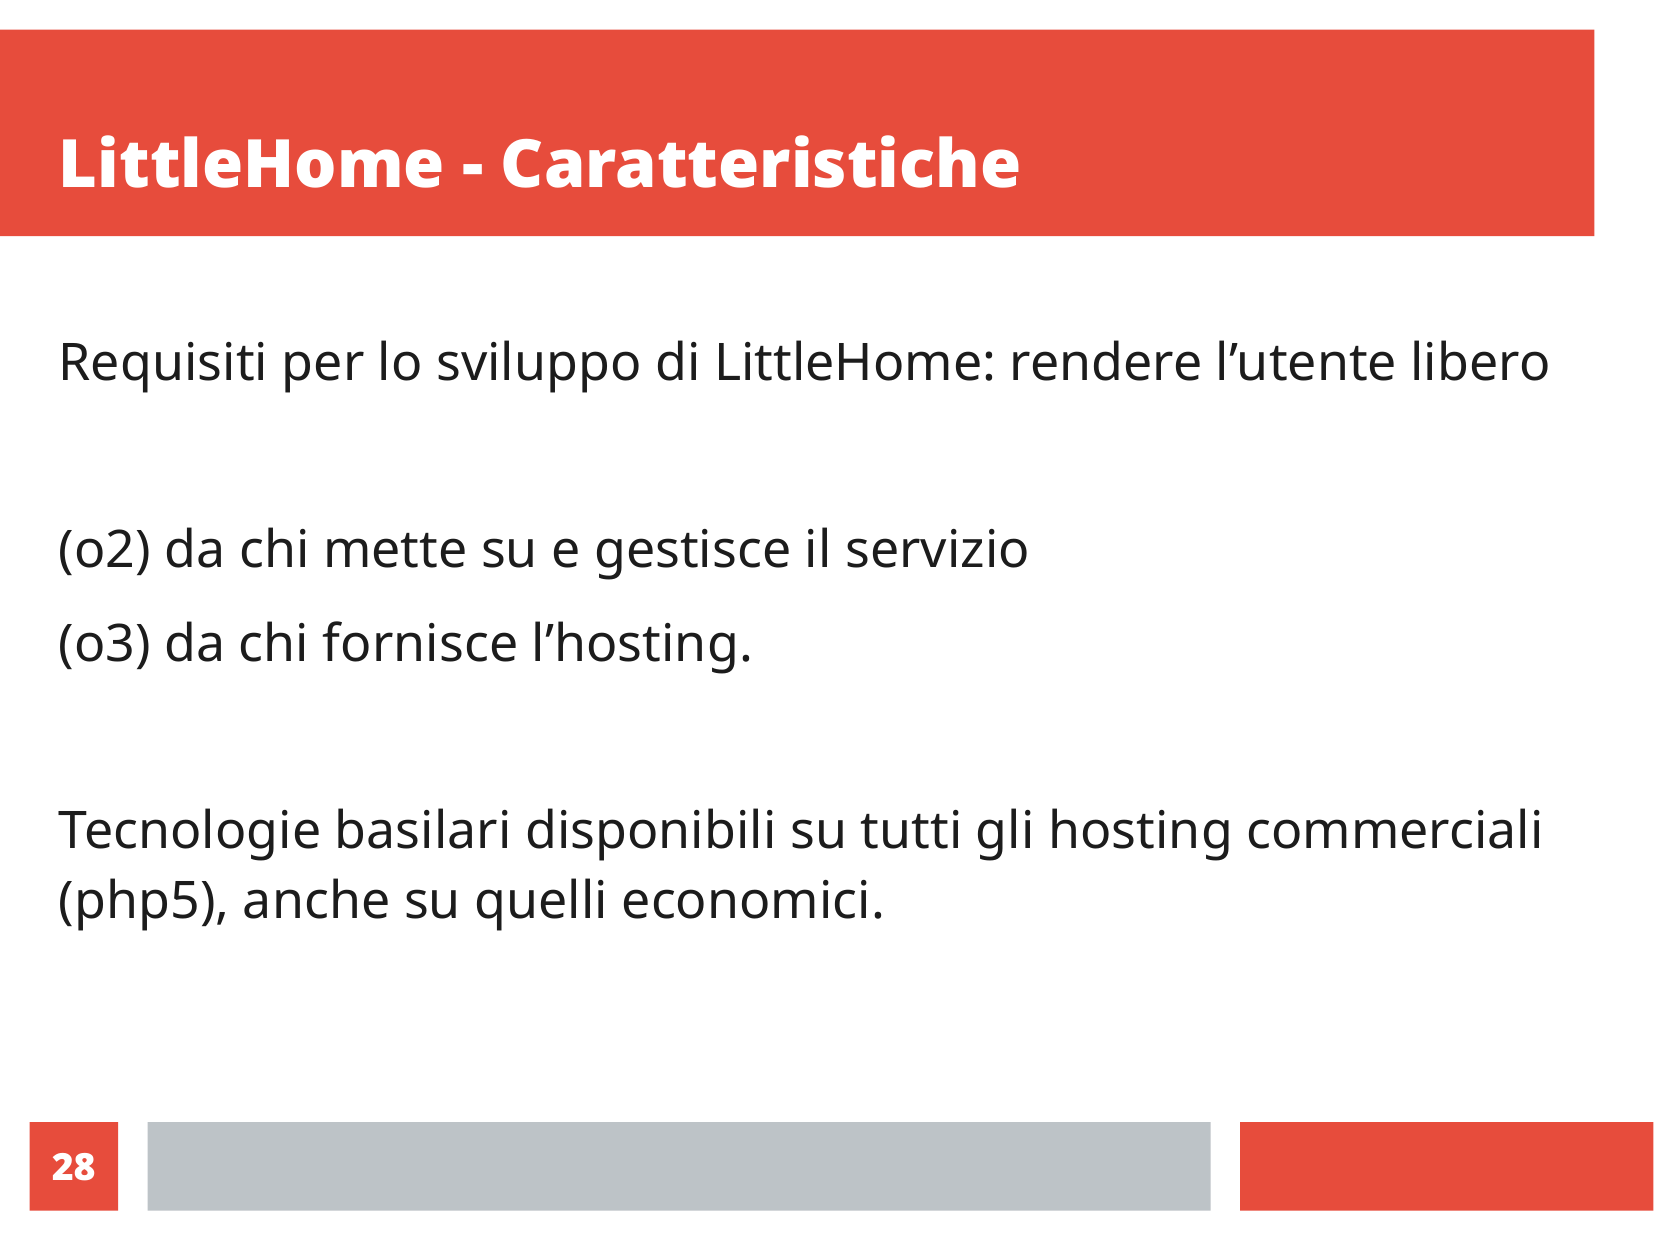

# LittleHome - Caratteristiche
Requisiti per lo sviluppo di LittleHome: rendere l’utente libero
(o2) da chi mette su e gestisce il servizio
(o3) da chi fornisce l’hosting.
Tecnologie basilari disponibili su tutti gli hosting commerciali (php5), anche su quelli economici.
28